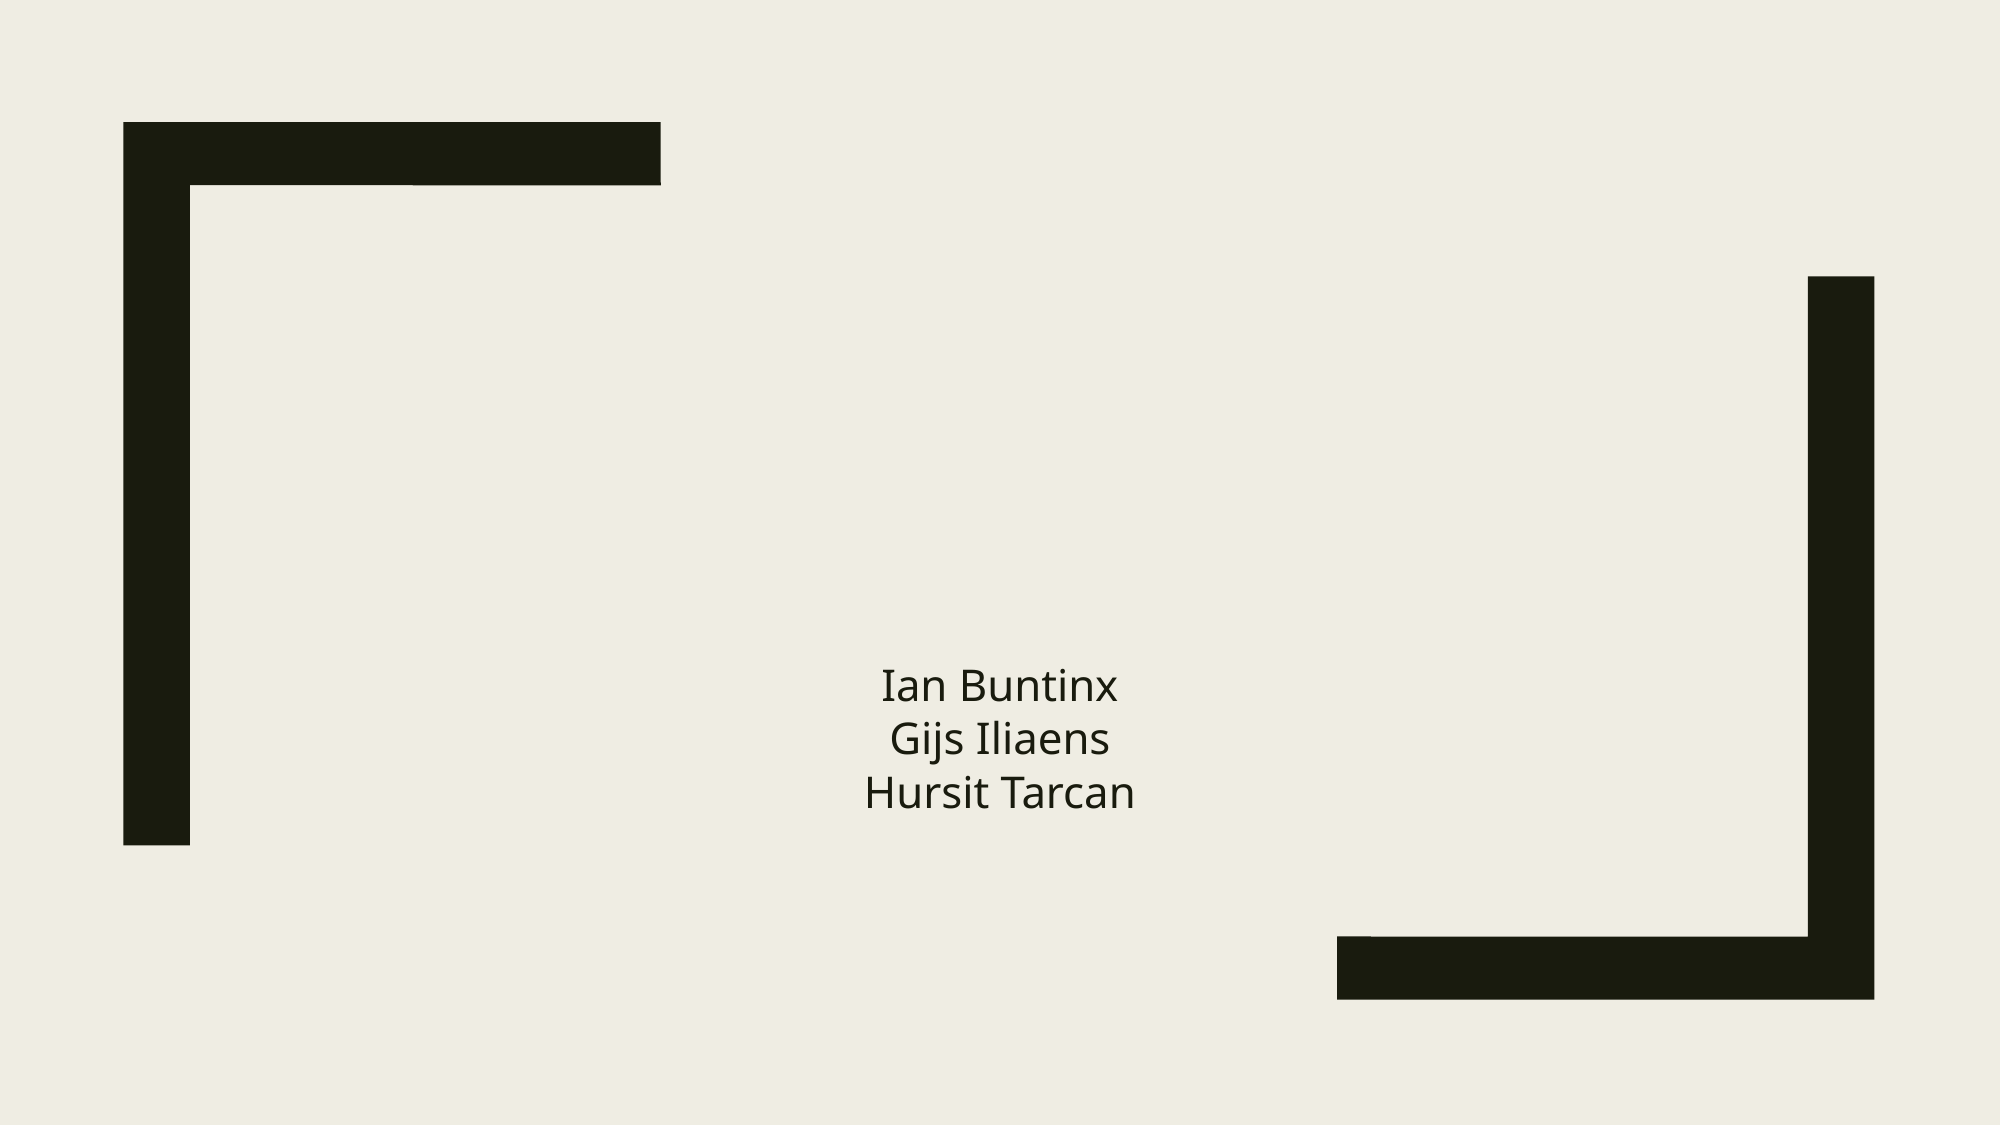

#
Ian Buntinx
Gijs Iliaens
Hursit Tarcan